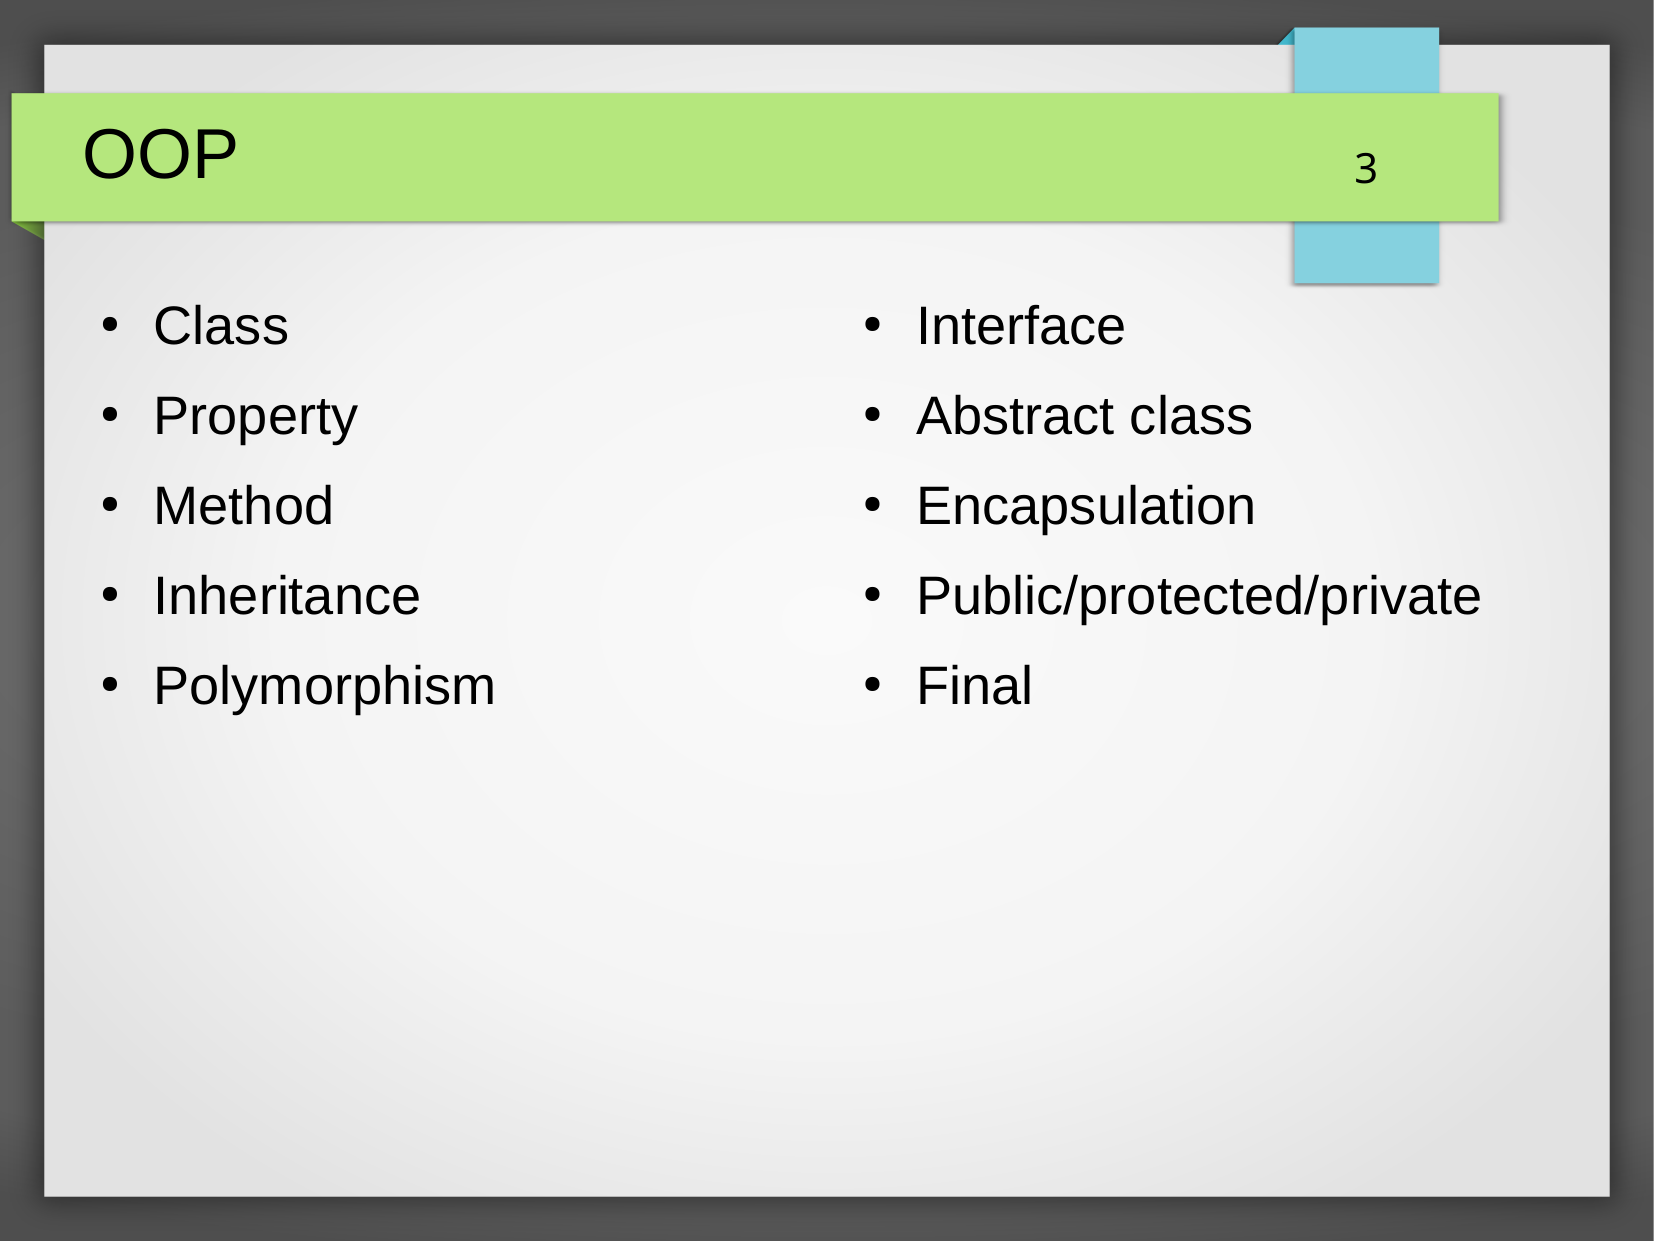

# OOP
Class
Property
Method
Inheritance
Polymorphism
Interface
Abstract class
Encapsulation
Public/protected/private
Final